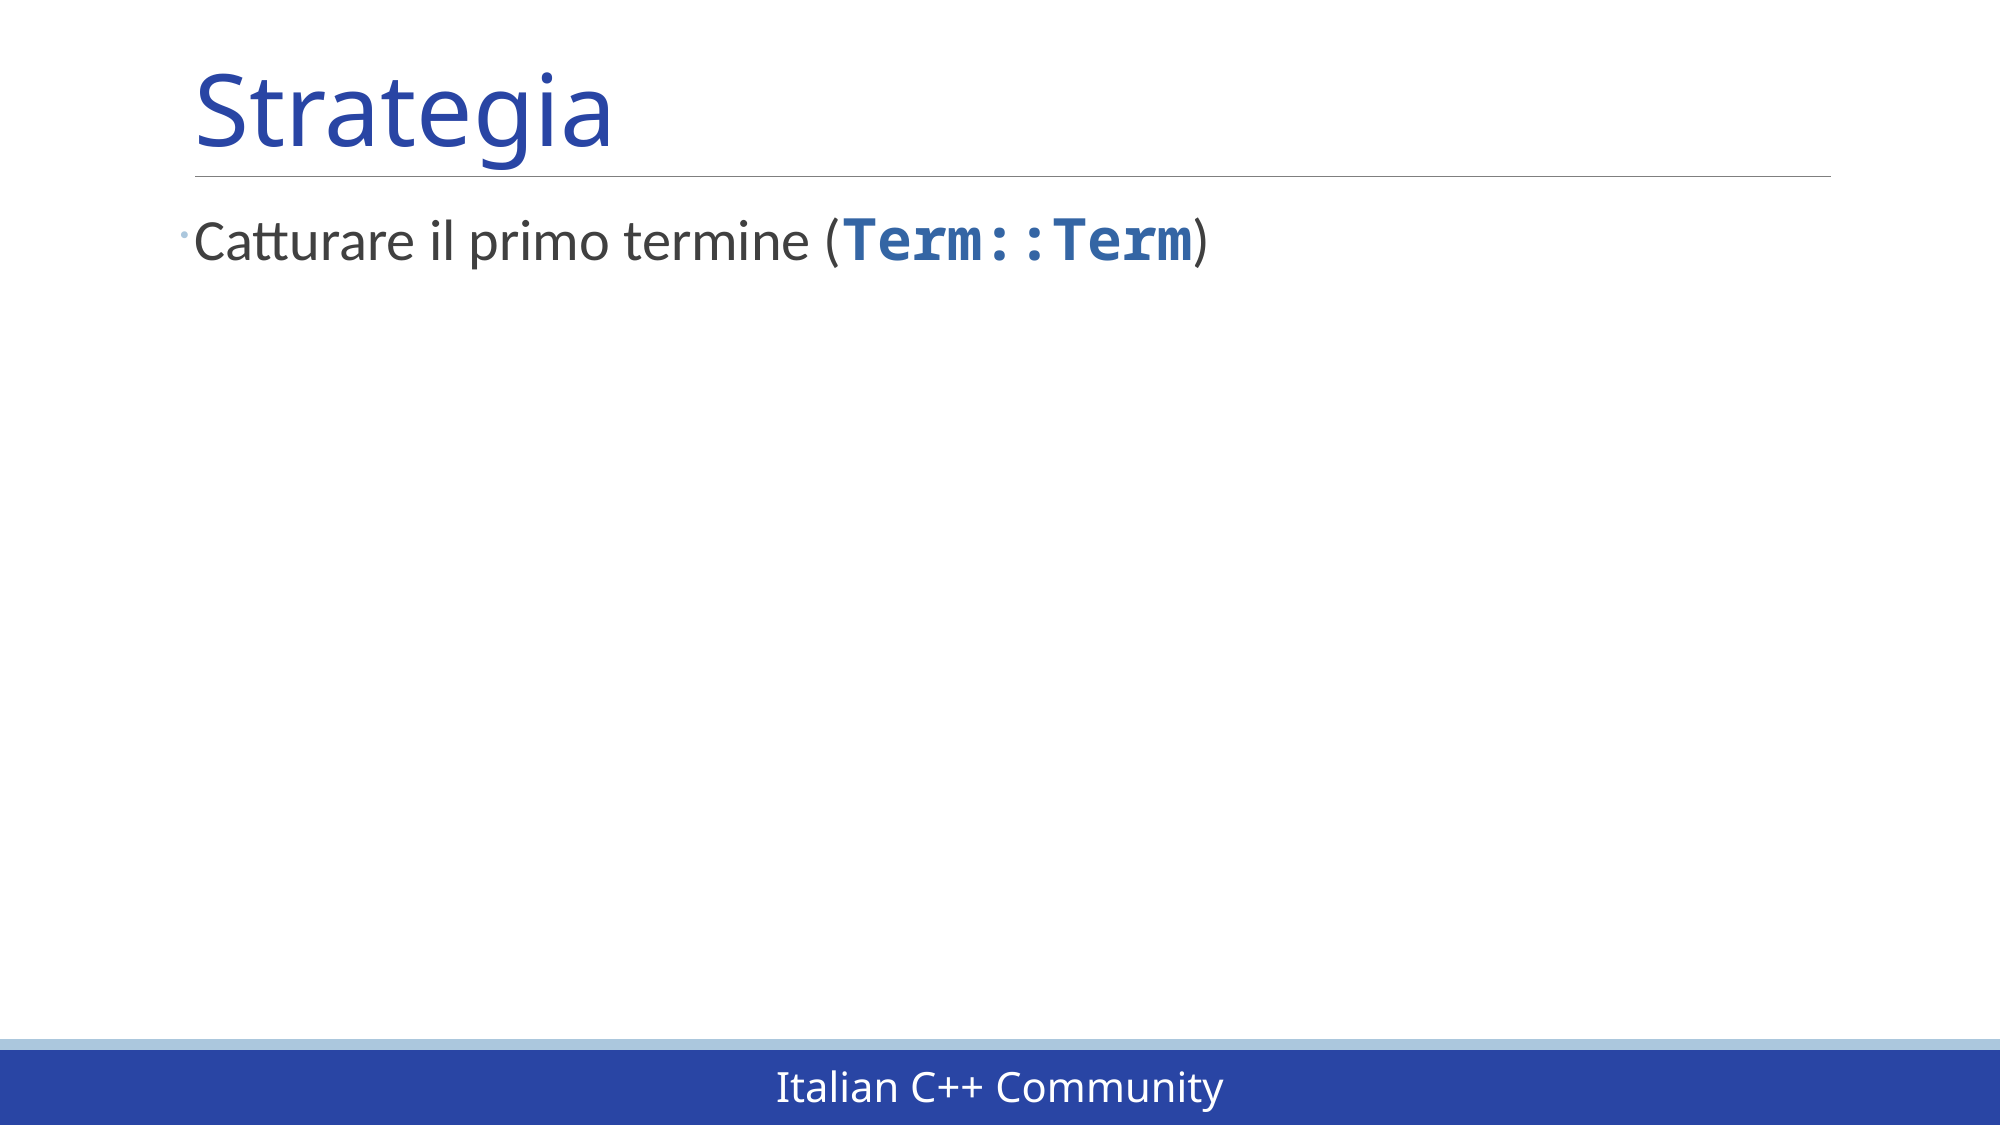

# Strategia
Catturare il primo termine (Term::Term)